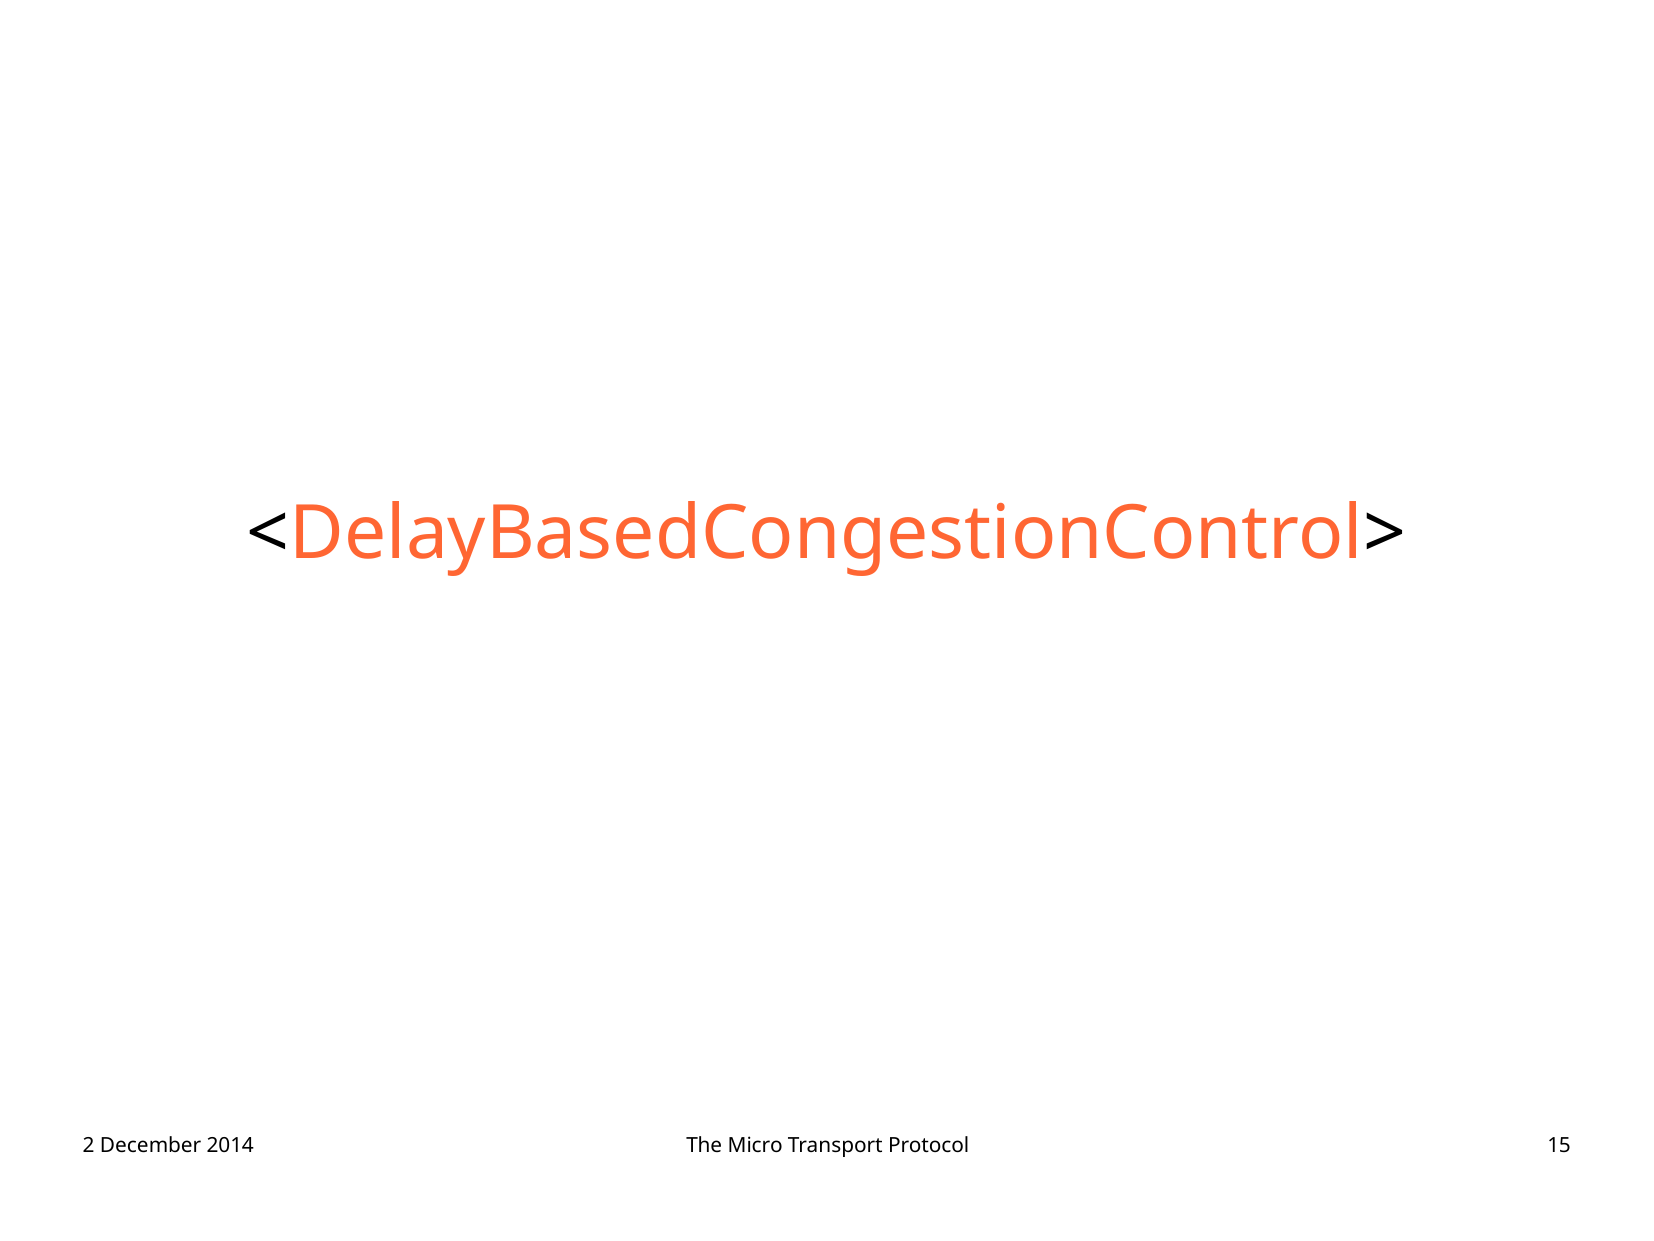

# <DelayBasedCongestionControl>
2 December 2014
The Micro Transport Protocol
15